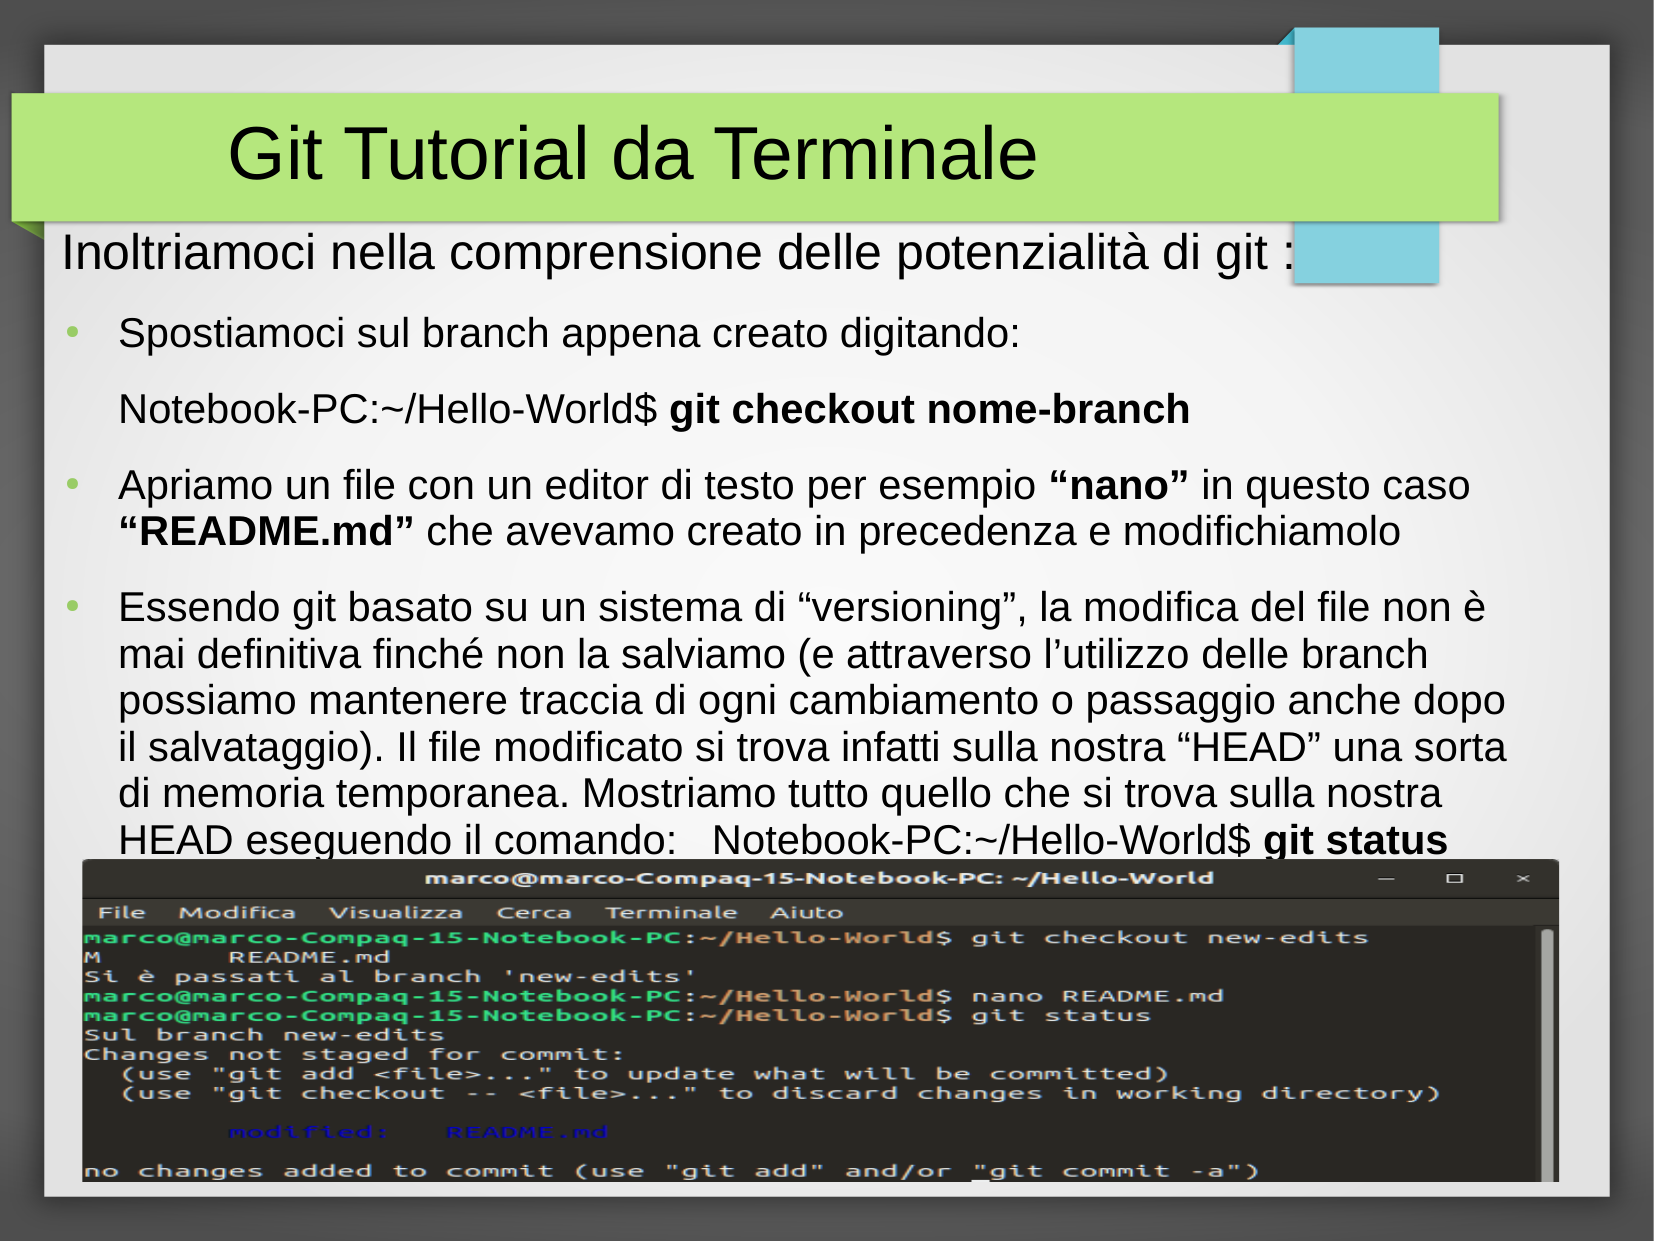

# Git Tutorial da Terminale
 Inoltriamoci nella comprensione delle potenzialità di git :
Spostiamoci sul branch appena creato digitando:
Notebook-PC:~/Hello-World$ git checkout nome-branch
Apriamo un file con un editor di testo per esempio “nano” in questo caso “README.md” che avevamo creato in precedenza e modifichiamolo
Essendo git basato su un sistema di “versioning”, la modifica del file non è mai definitiva finché non la salviamo (e attraverso l’utilizzo delle branch possiamo mantenere traccia di ogni cambiamento o passaggio anche dopo il salvataggio). Il file modificato si trova infatti sulla nostra “HEAD” una sorta di memoria temporanea. Mostriamo tutto quello che si trova sulla nostra HEAD eseguendo il comando: Notebook-PC:~/Hello-World$ git status